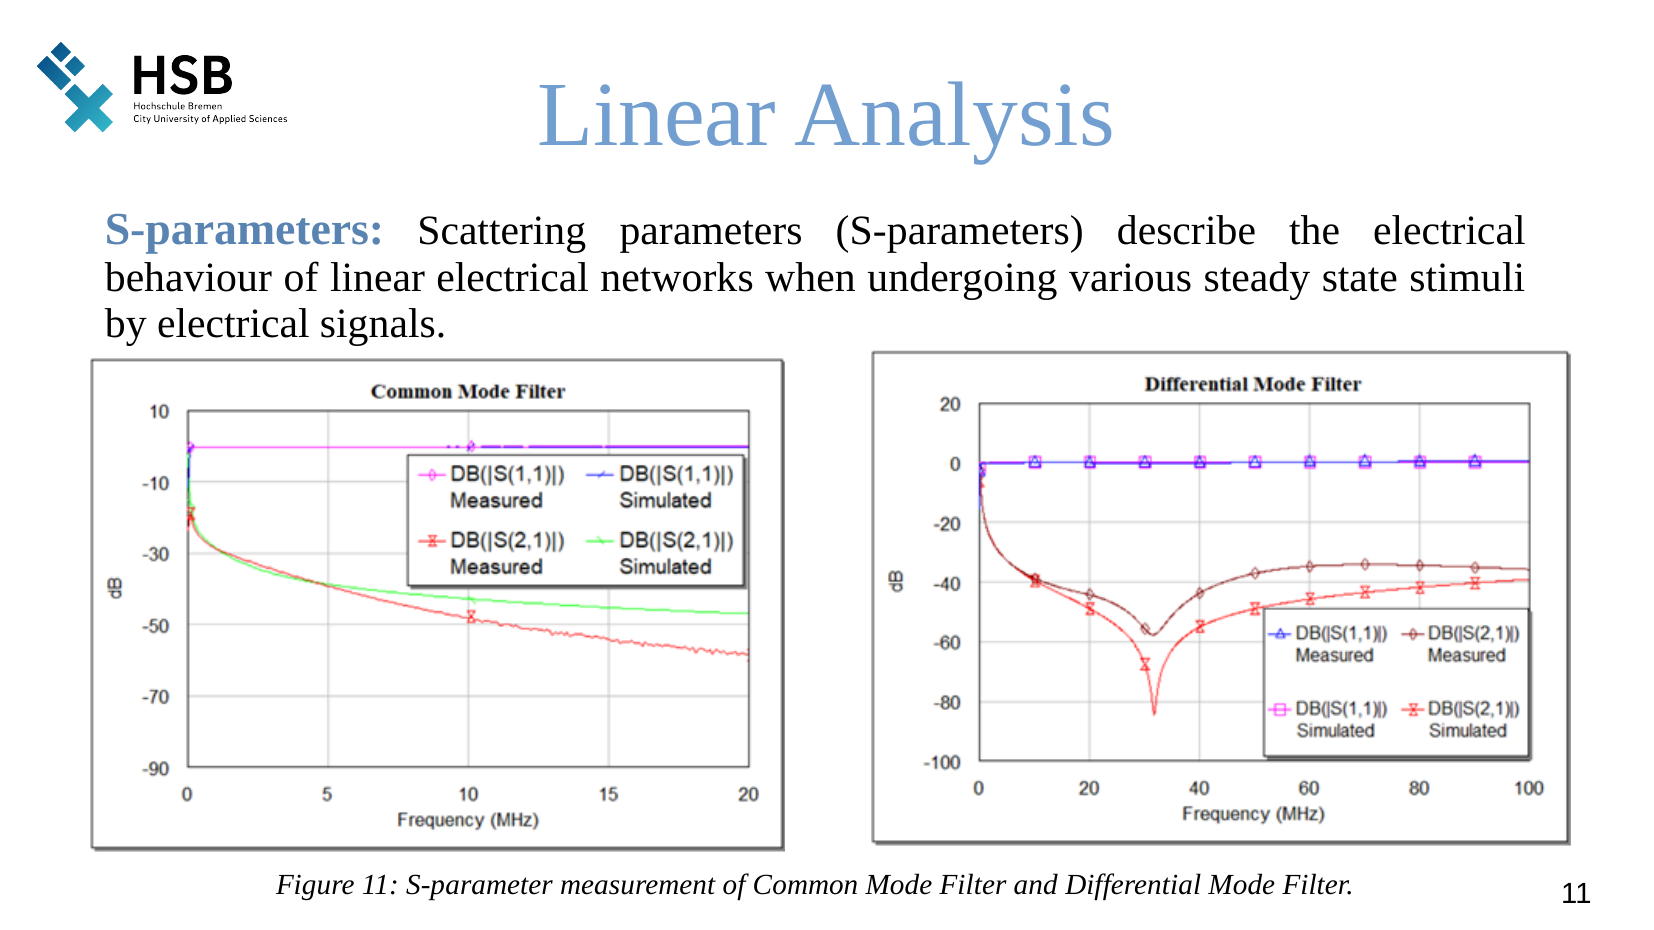

# Linear Analysis
S-parameters: Scattering parameters (S-parameters) describe the electrical behaviour of linear electrical networks when undergoing various steady state stimuli by electrical signals.
Figure 11: S-parameter measurement of Common Mode Filter and Differential Mode Filter.